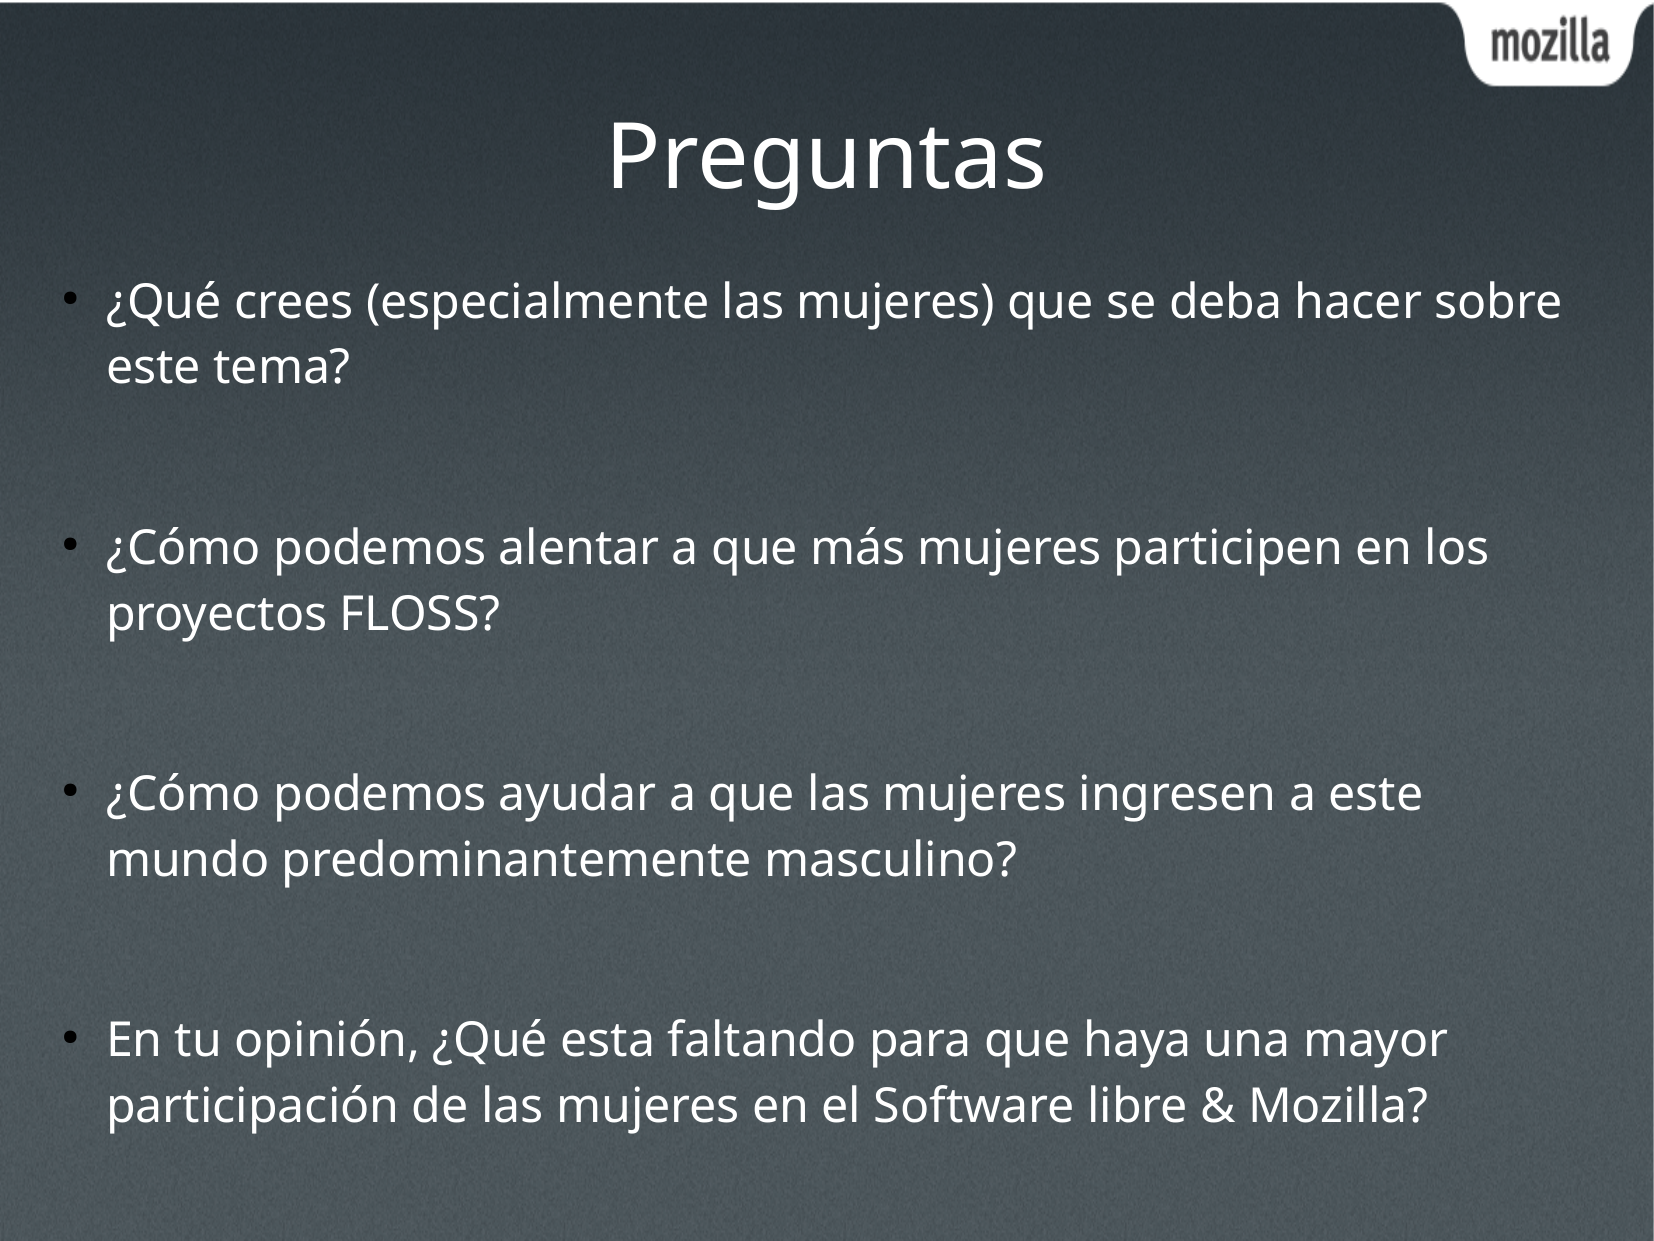

# Preguntas
¿Qué crees (especialmente las mujeres) que se deba hacer sobre este tema?
¿Cómo podemos alentar a que más mujeres participen en los proyectos FLOSS?
¿Cómo podemos ayudar a que las mujeres ingresen a este mundo predominantemente masculino?
En tu opinión, ¿Qué esta faltando para que haya una mayor participación de las mujeres en el Software libre & Mozilla?